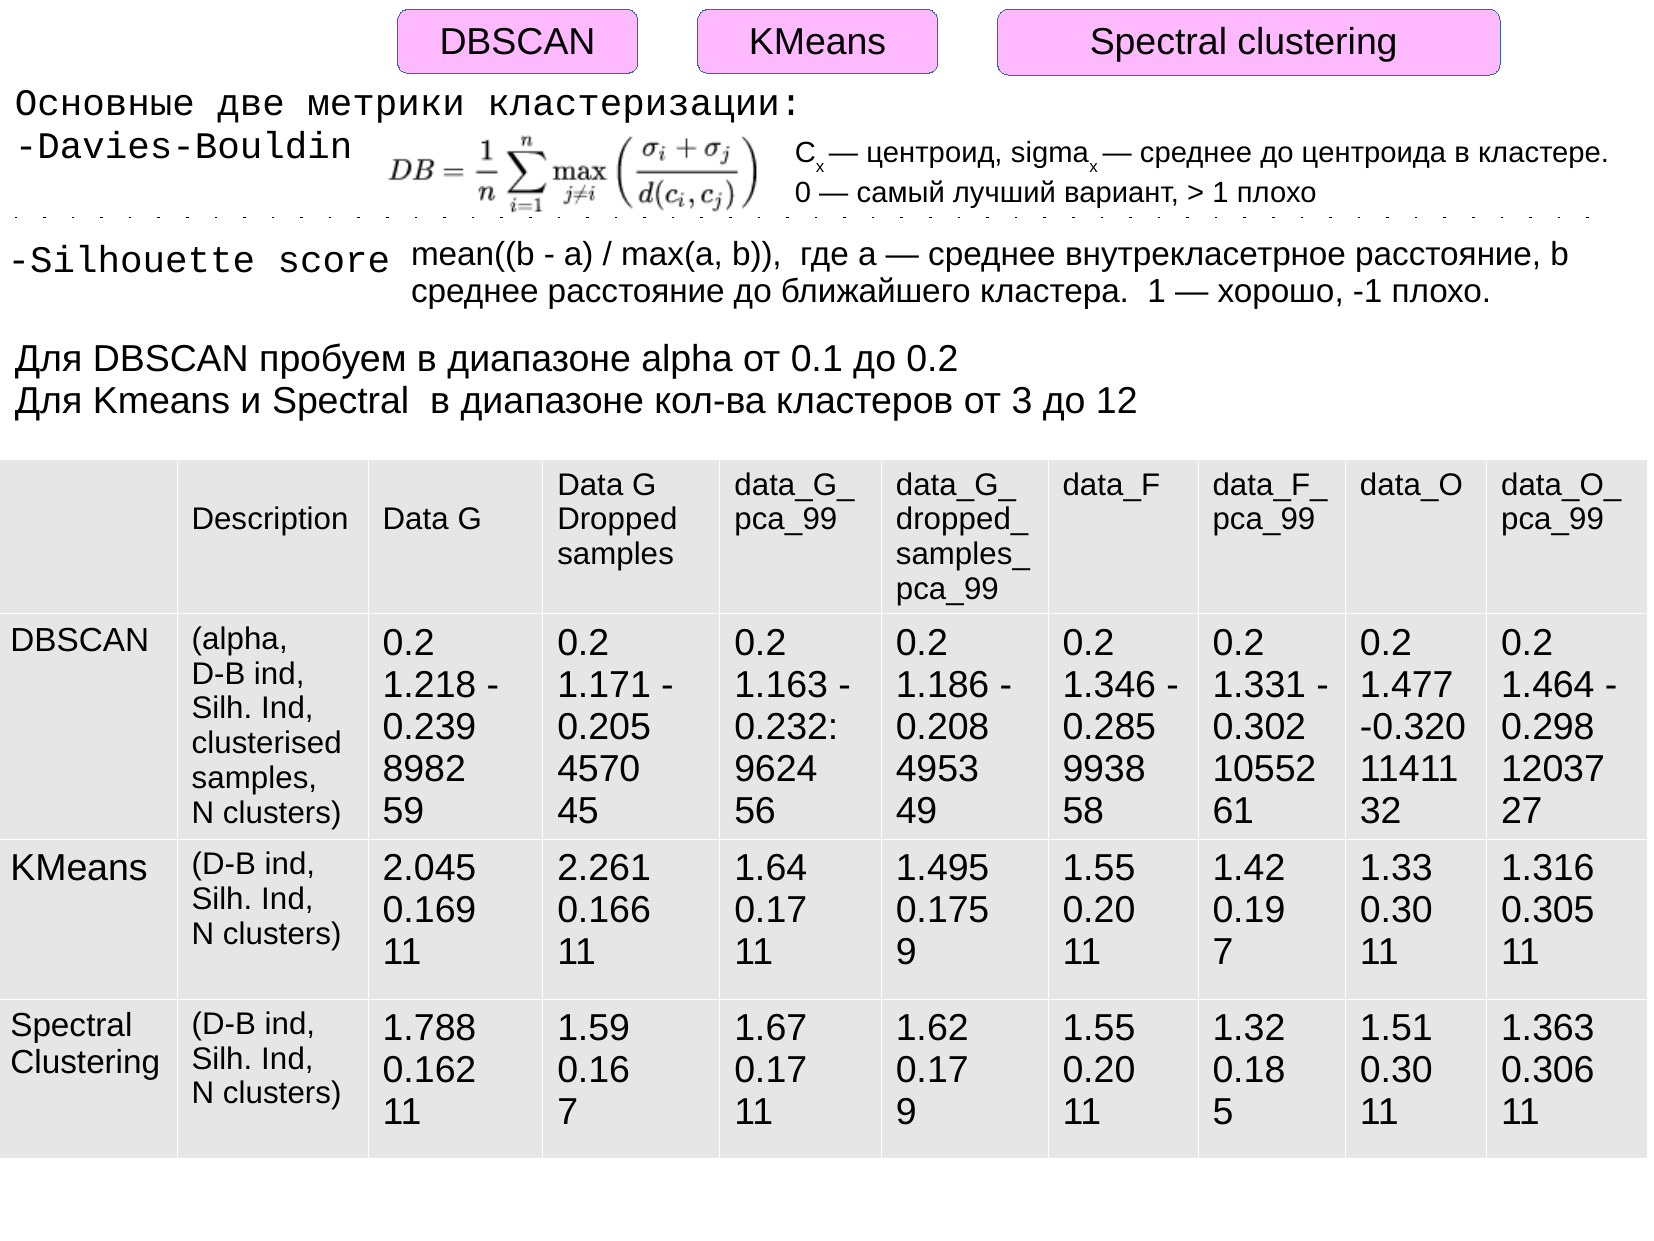

Spectral clustering
DBSCAN
KMeans
Основные две метрики кластеризации:
-Davies-Bouldin
Cx — центроид, sigmax — среднее до центроида в кластере.
0 — самый лучший вариант, > 1 плохо
mean((b - a) / max(a, b)), где a — среднее внутрекласетрное расстояние, b среднее расстояние до ближайшего кластера. 1 — хорошо, -1 плохо.
-Silhouette score
Для DBSCAN пробуем в диапазоне alpha от 0.1 до 0.2
Для Kmeans и Spectral в диапазоне кол-ва кластеров от 3 до 12
| | Description | Data G | Data G Dropped samples | data\_G\_pca\_99 | data\_G\_dropped\_samples\_pca\_99 | data\_F | data\_F\_pca\_99 | data\_O | data\_O\_pca\_99 |
| --- | --- | --- | --- | --- | --- | --- | --- | --- | --- |
| DBSCAN | (alpha, D-B ind, Silh. Ind, clusterised samples, N clusters) | 0.2 1.218 -0.239 8982 59 | 0.2 1.171 -0.205 4570 45 | 0.2 1.163 -0.232: 9624 56 | 0.2 1.186 -0.208 4953 49 | 0.2 1.346 -0.285 9938 58 | 0.2 1.331 -0.302 10552 61 | 0.2 1.477 -0.320 11411 32 | 0.2 1.464 -0.298 12037 27 |
| KMeans | (D-B ind, Silh. Ind, N clusters) | 2.045 0.169 11 | 2.261 0.166 11 | 1.64 0.17 11 | 1.495 0.175 9 | 1.55 0.20 11 | 1.42 0.19 7 | 1.33 0.30 11 | 1.316 0.305 11 |
| Spectral Clustering | (D-B ind, Silh. Ind, N clusters) | 1.788 0.162 11 | 1.59 0.16 7 | 1.67 0.17 11 | 1.62 0.17 9 | 1.55 0.20 11 | 1.32 0.18 5 | 1.51 0.30 11 | 1.363 0.306 11 |